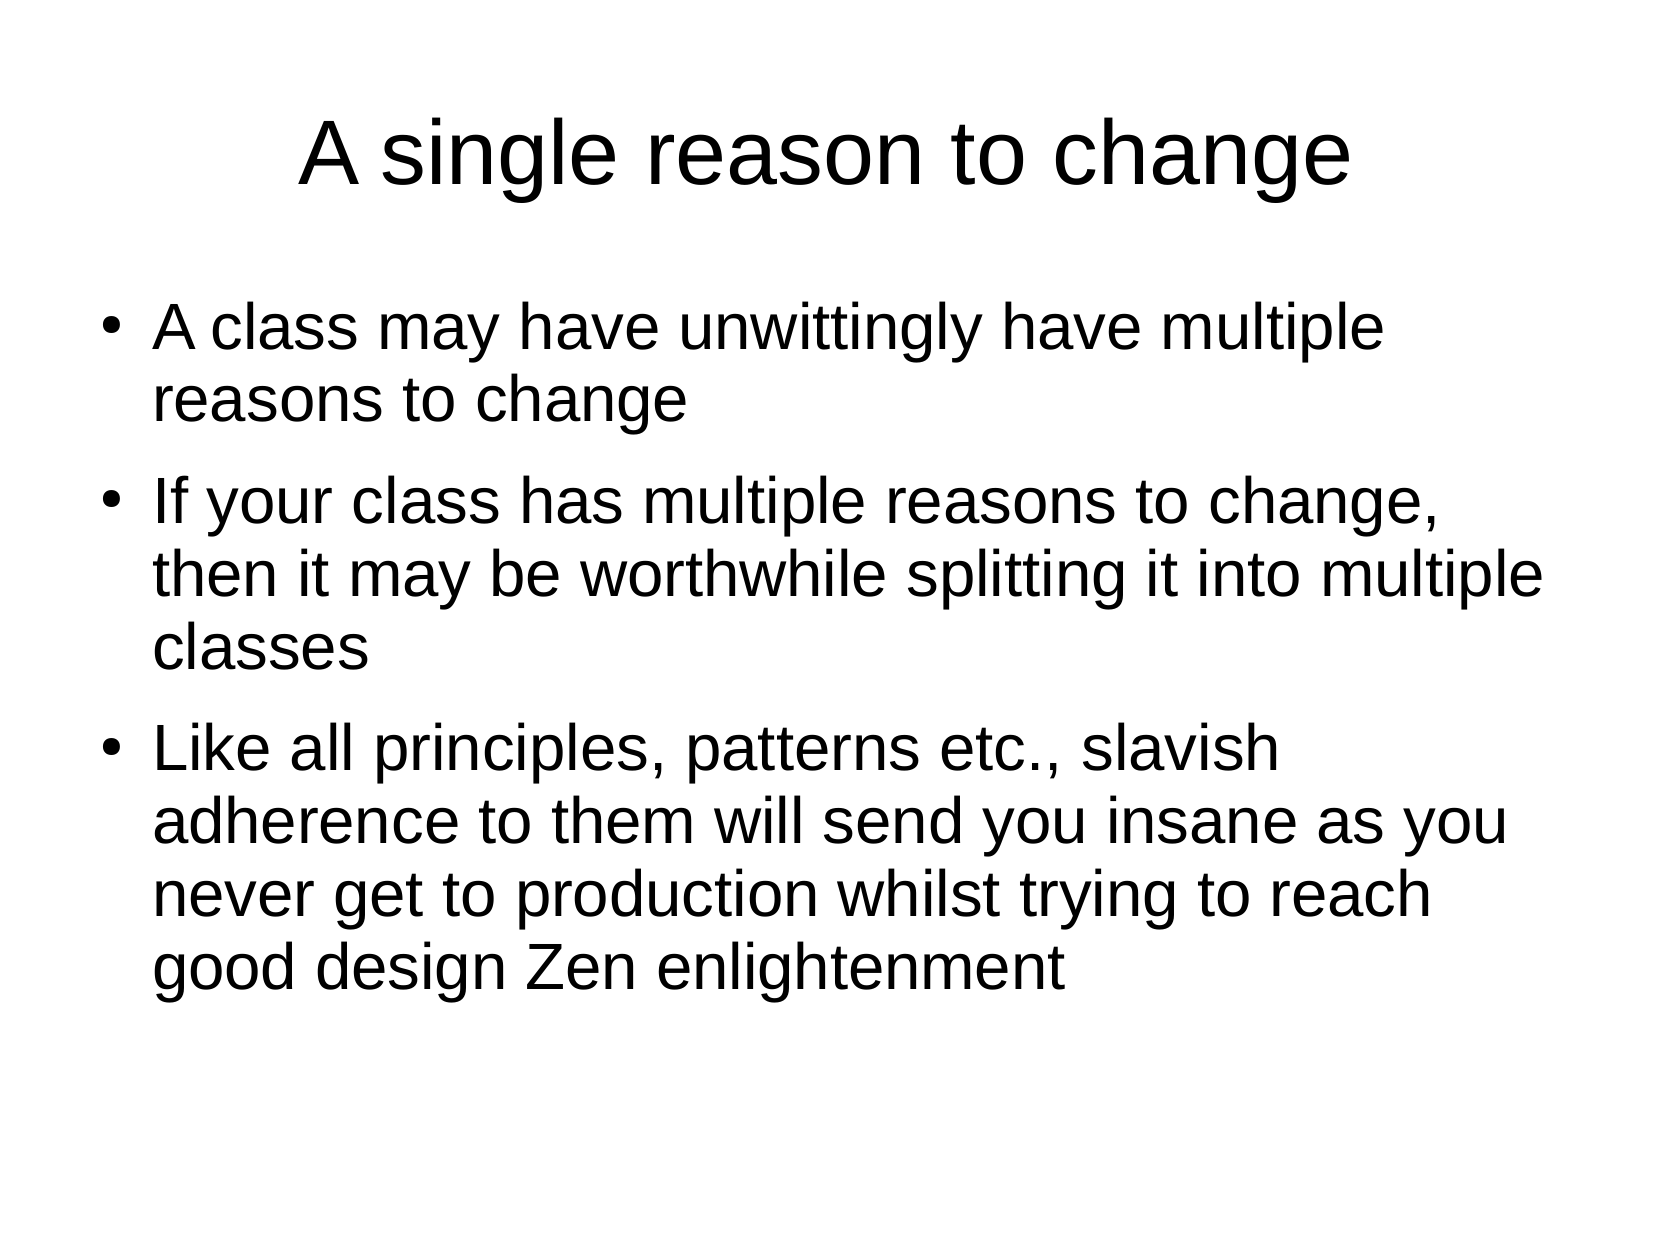

# A single reason to change
A class may have unwittingly have multiple reasons to change
If your class has multiple reasons to change, then it may be worthwhile splitting it into multiple classes
Like all principles, patterns etc., slavish adherence to them will send you insane as you never get to production whilst trying to reach good design Zen enlightenment